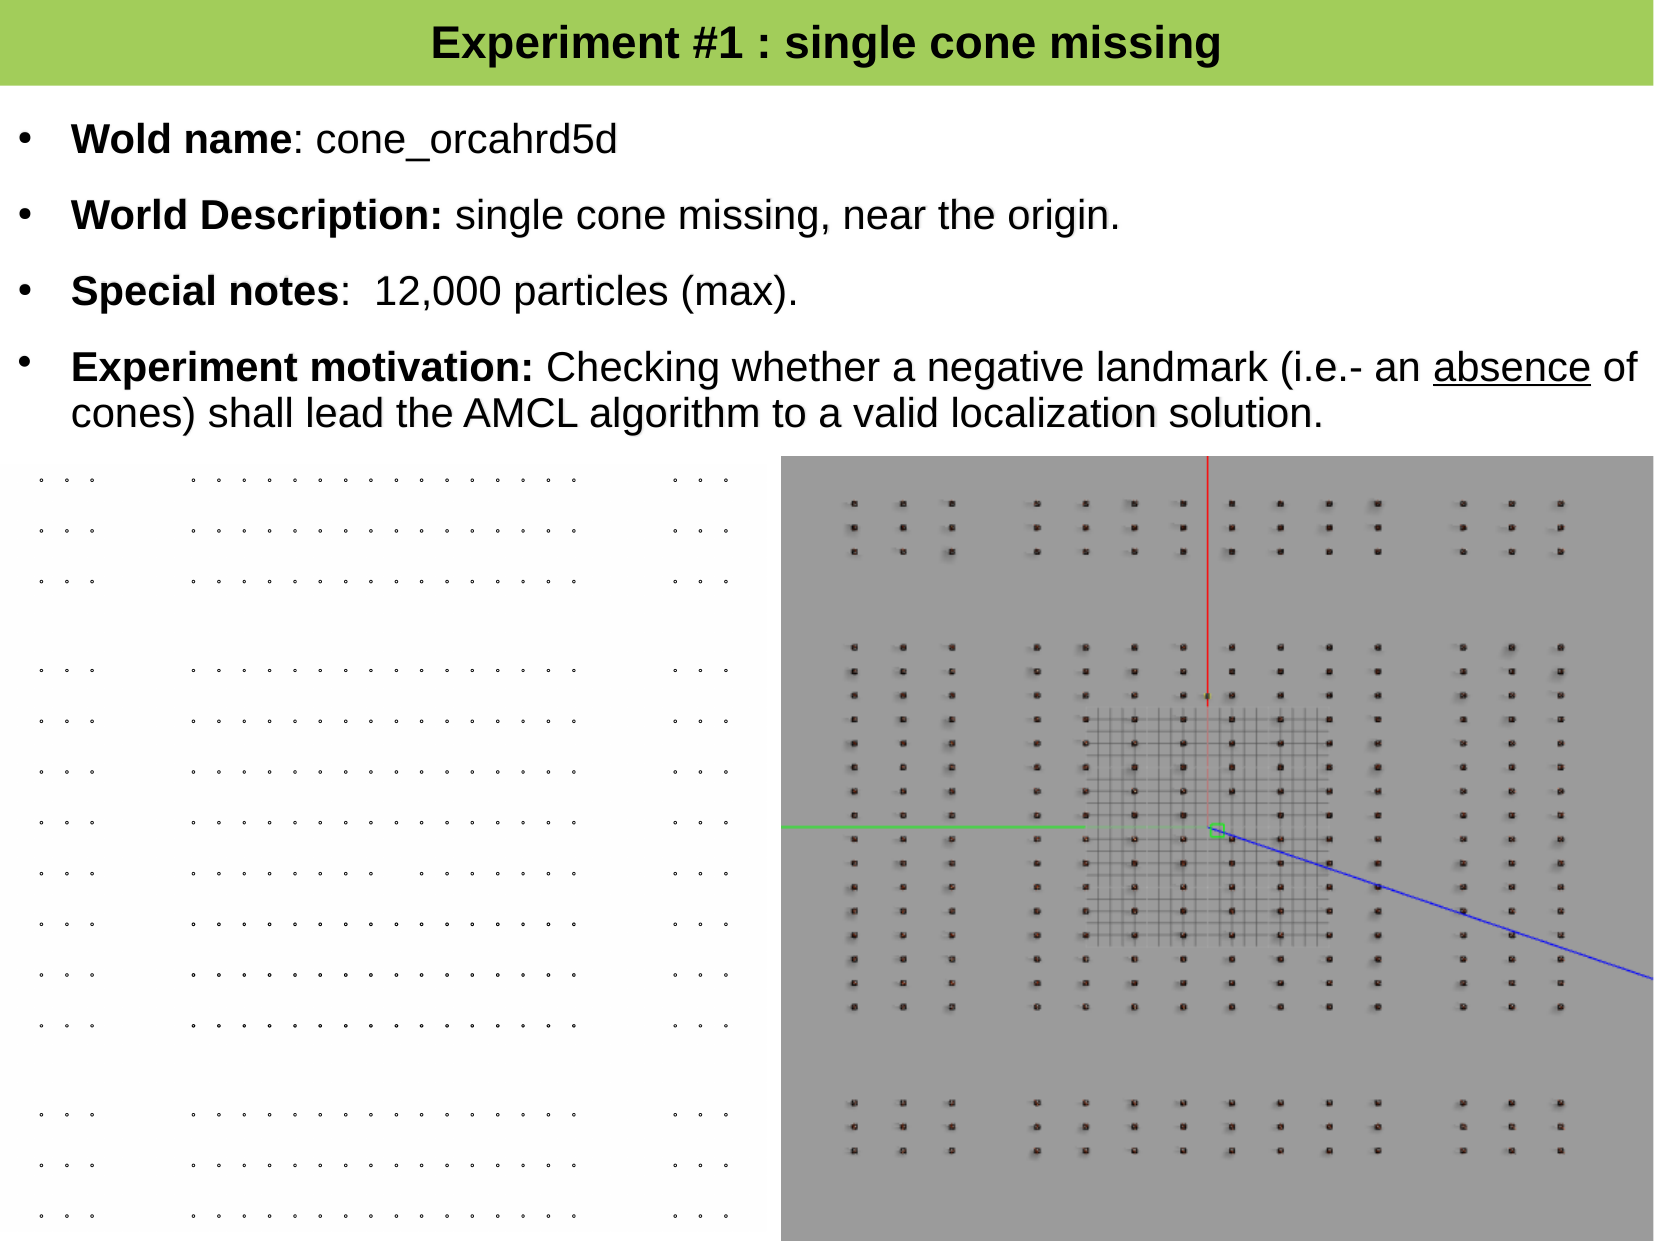

# Experiment #1 : single cone missing
Wold name: cone_orcahrd5d
World Description: single cone missing, near the origin.
Special notes: 12,000 particles (max).
Experiment motivation: Checking whether a negative landmark (i.e.- an absence of cones) shall lead the AMCL algorithm to a valid localization solution.